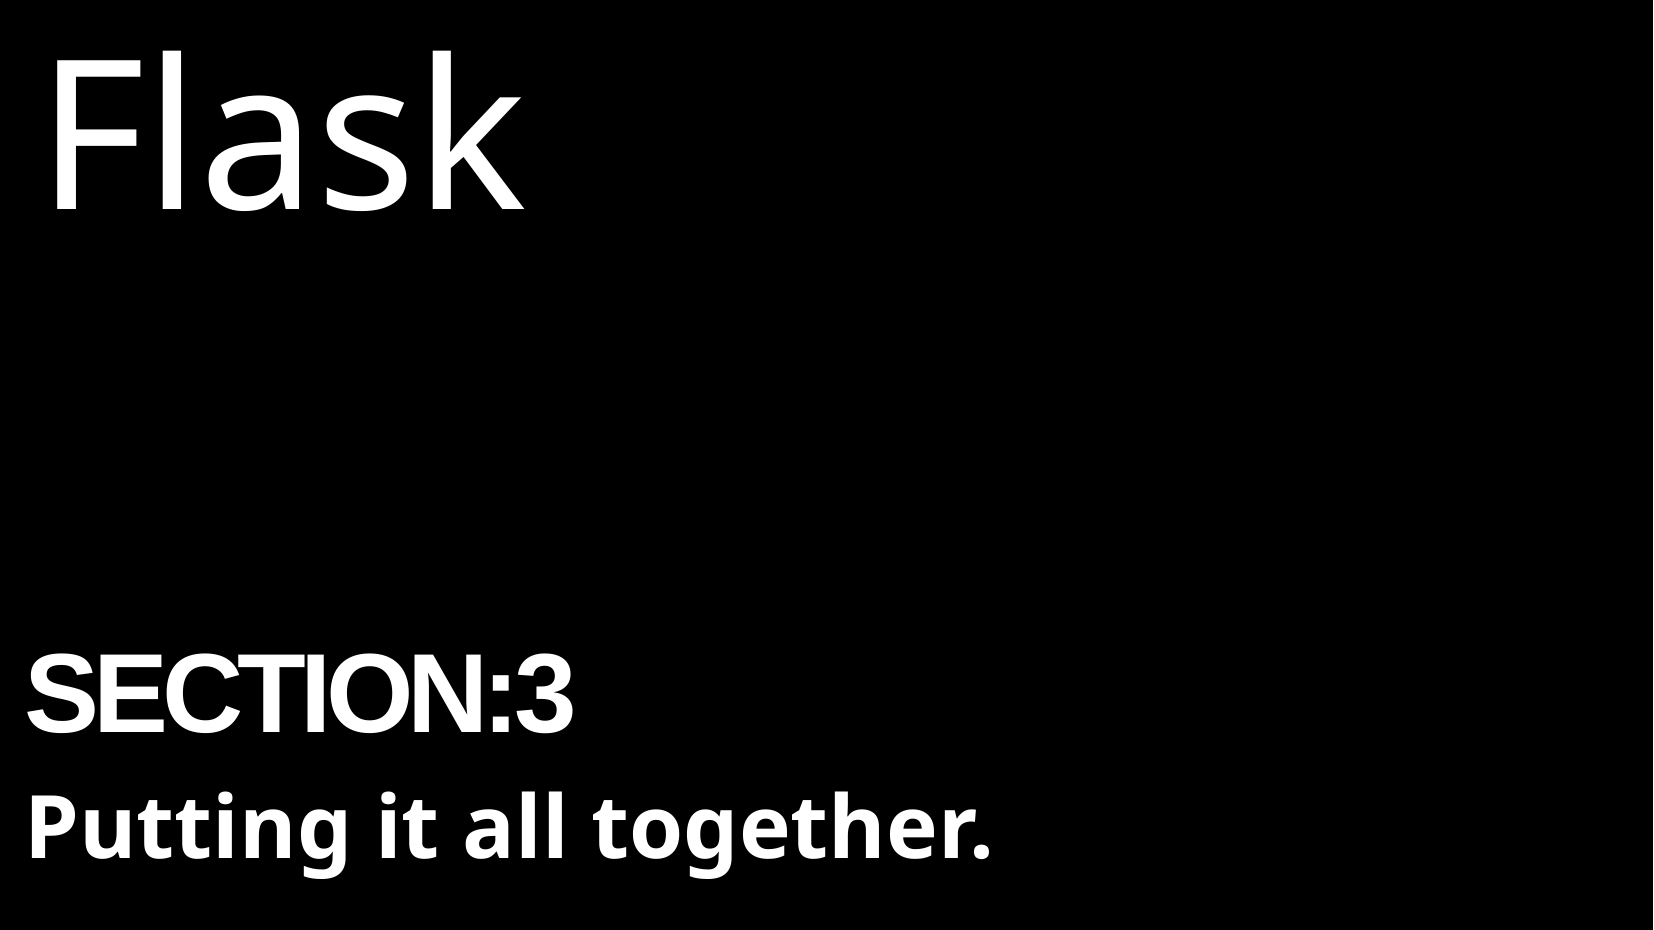

# Flask
SECTION:3
Putting it all together.